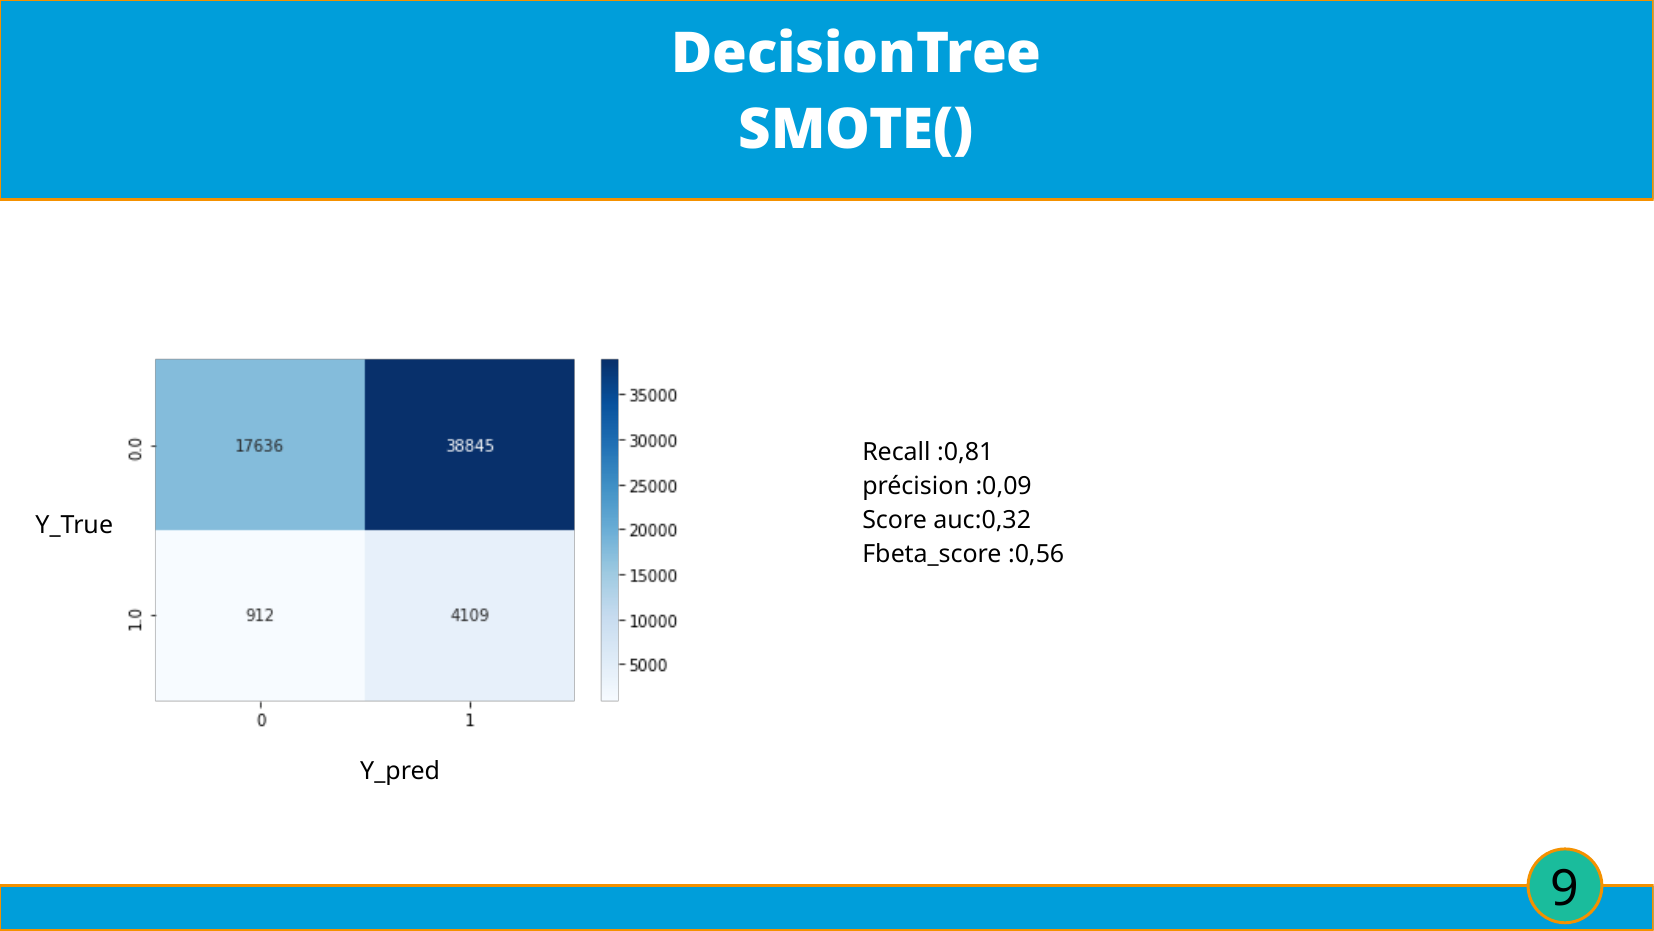

# DecisionTree SMOTE()
Recall :0,81
précision :0,09
Score auc:0,32
Fbeta_score :0,56
Y_True
Y_pred